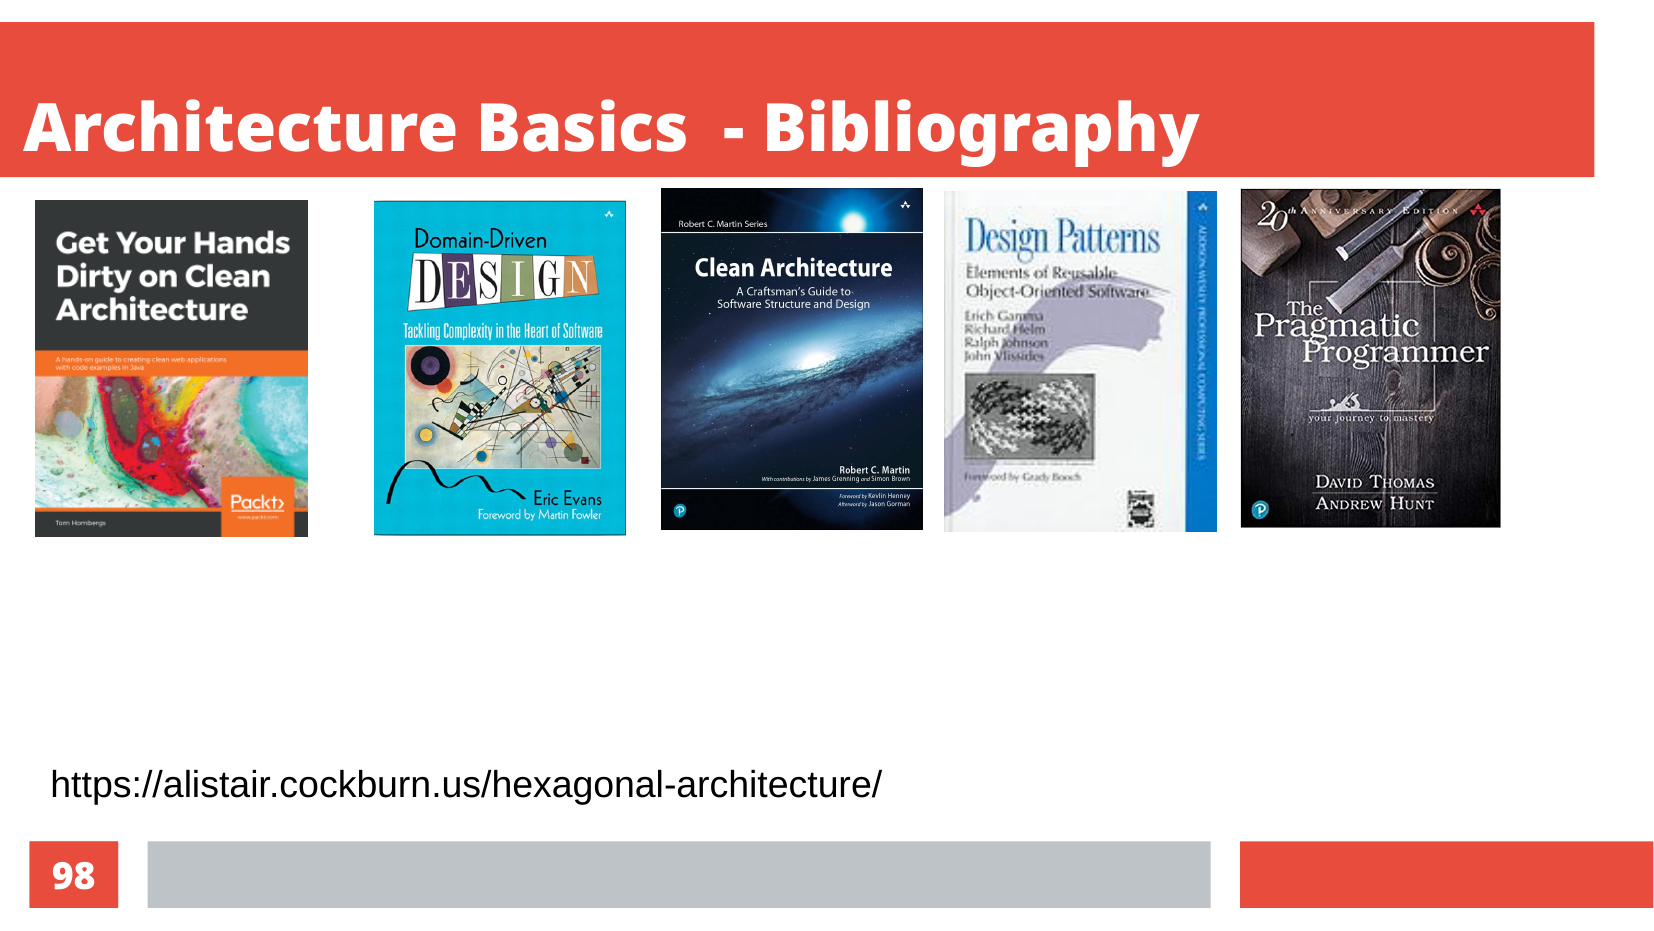

# Architecture Basics - Bibliography
https://alistair.cockburn.us/hexagonal-architecture/
98